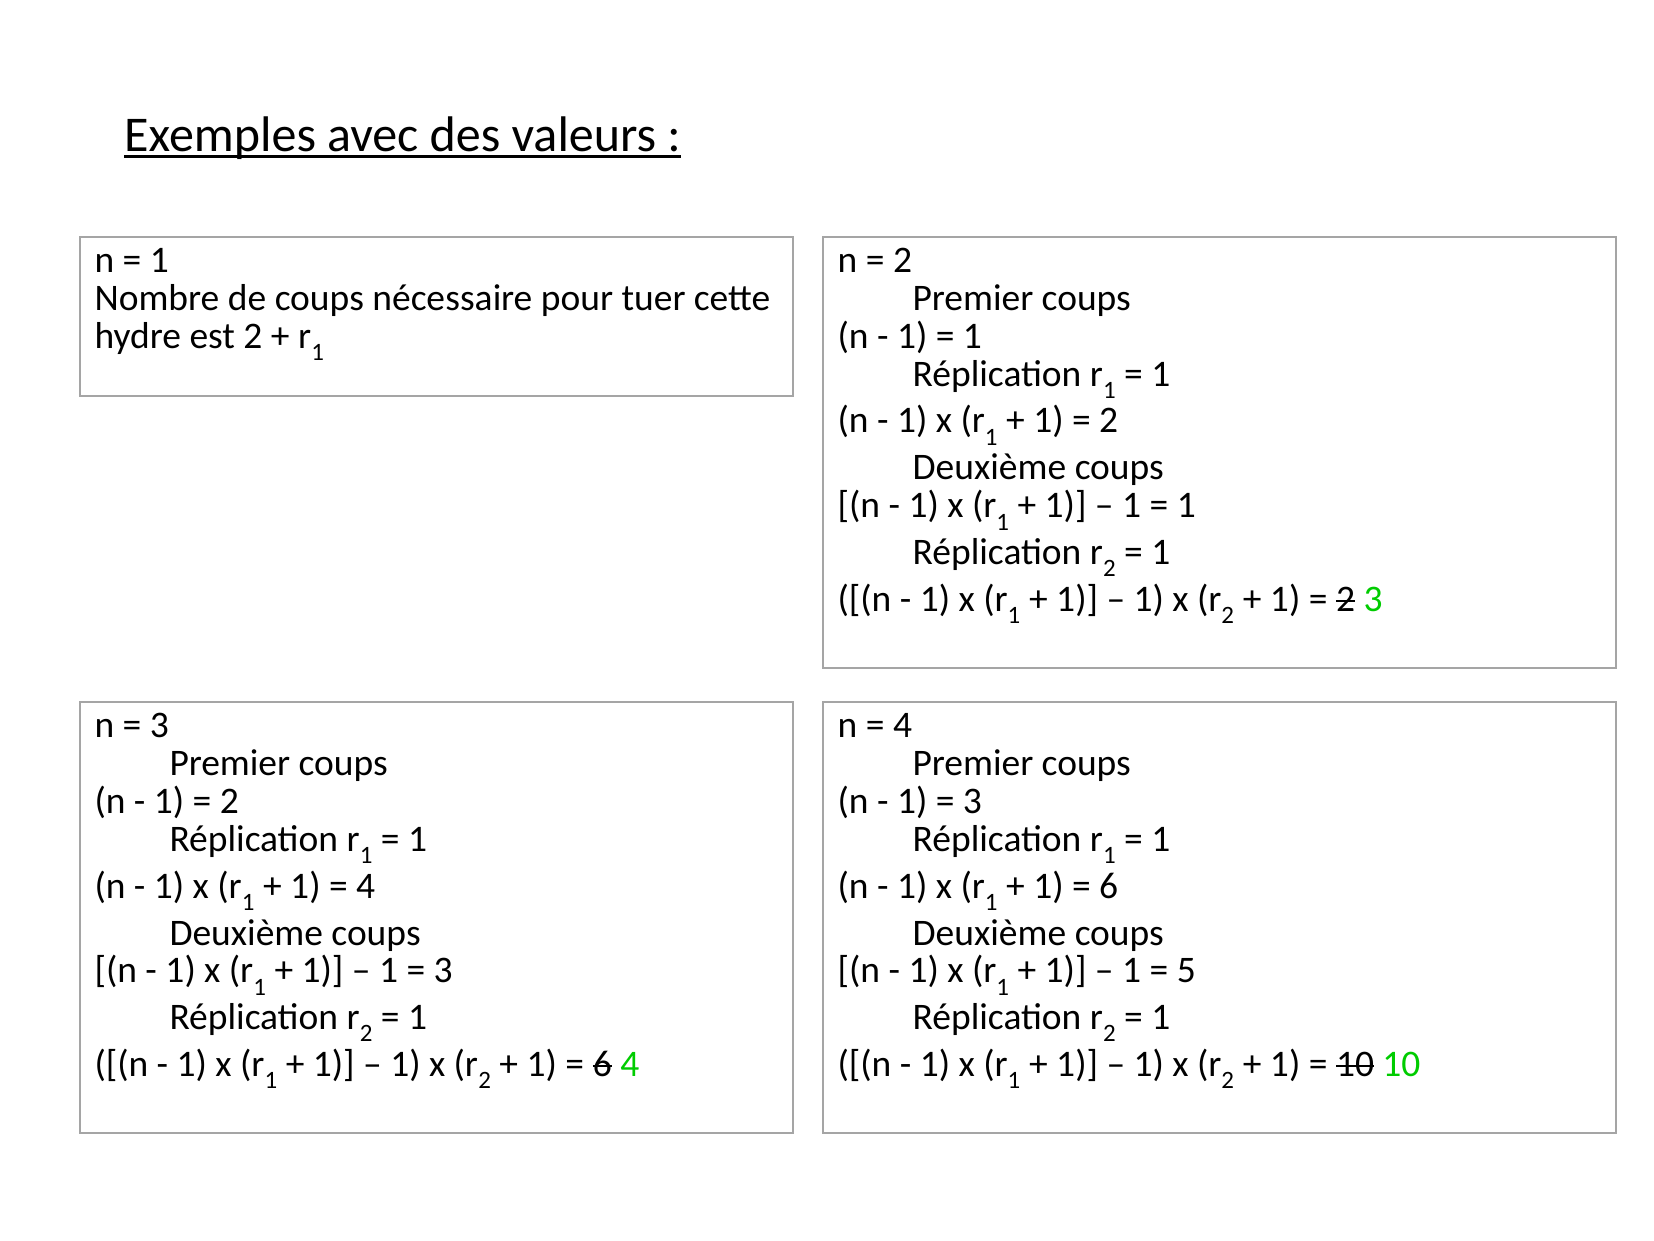

Exemples avec des valeurs :
n = 1
Nombre de coups nécessaire pour tuer cette hydre est 2 + r1
n = 2
	Premier coups
(n - 1) = 1
	Réplication r1 = 1
(n - 1) x (r1 + 1) = 2
	Deuxième coups
[(n - 1) x (r1 + 1)] – 1 = 1
	Réplication r2 = 1
([(n - 1) x (r1 + 1)] – 1) x (r2 + 1) = 2 3
n = 3
	Premier coups
(n - 1) = 2
	Réplication r1 = 1
(n - 1) x (r1 + 1) = 4
	Deuxième coups
[(n - 1) x (r1 + 1)] – 1 = 3
	Réplication r2 = 1
([(n - 1) x (r1 + 1)] – 1) x (r2 + 1) = 6 4
n = 4
	Premier coups
(n - 1) = 3
	Réplication r1 = 1
(n - 1) x (r1 + 1) = 6
	Deuxième coups
[(n - 1) x (r1 + 1)] – 1 = 5
	Réplication r2 = 1
([(n - 1) x (r1 + 1)] – 1) x (r2 + 1) = 10 10